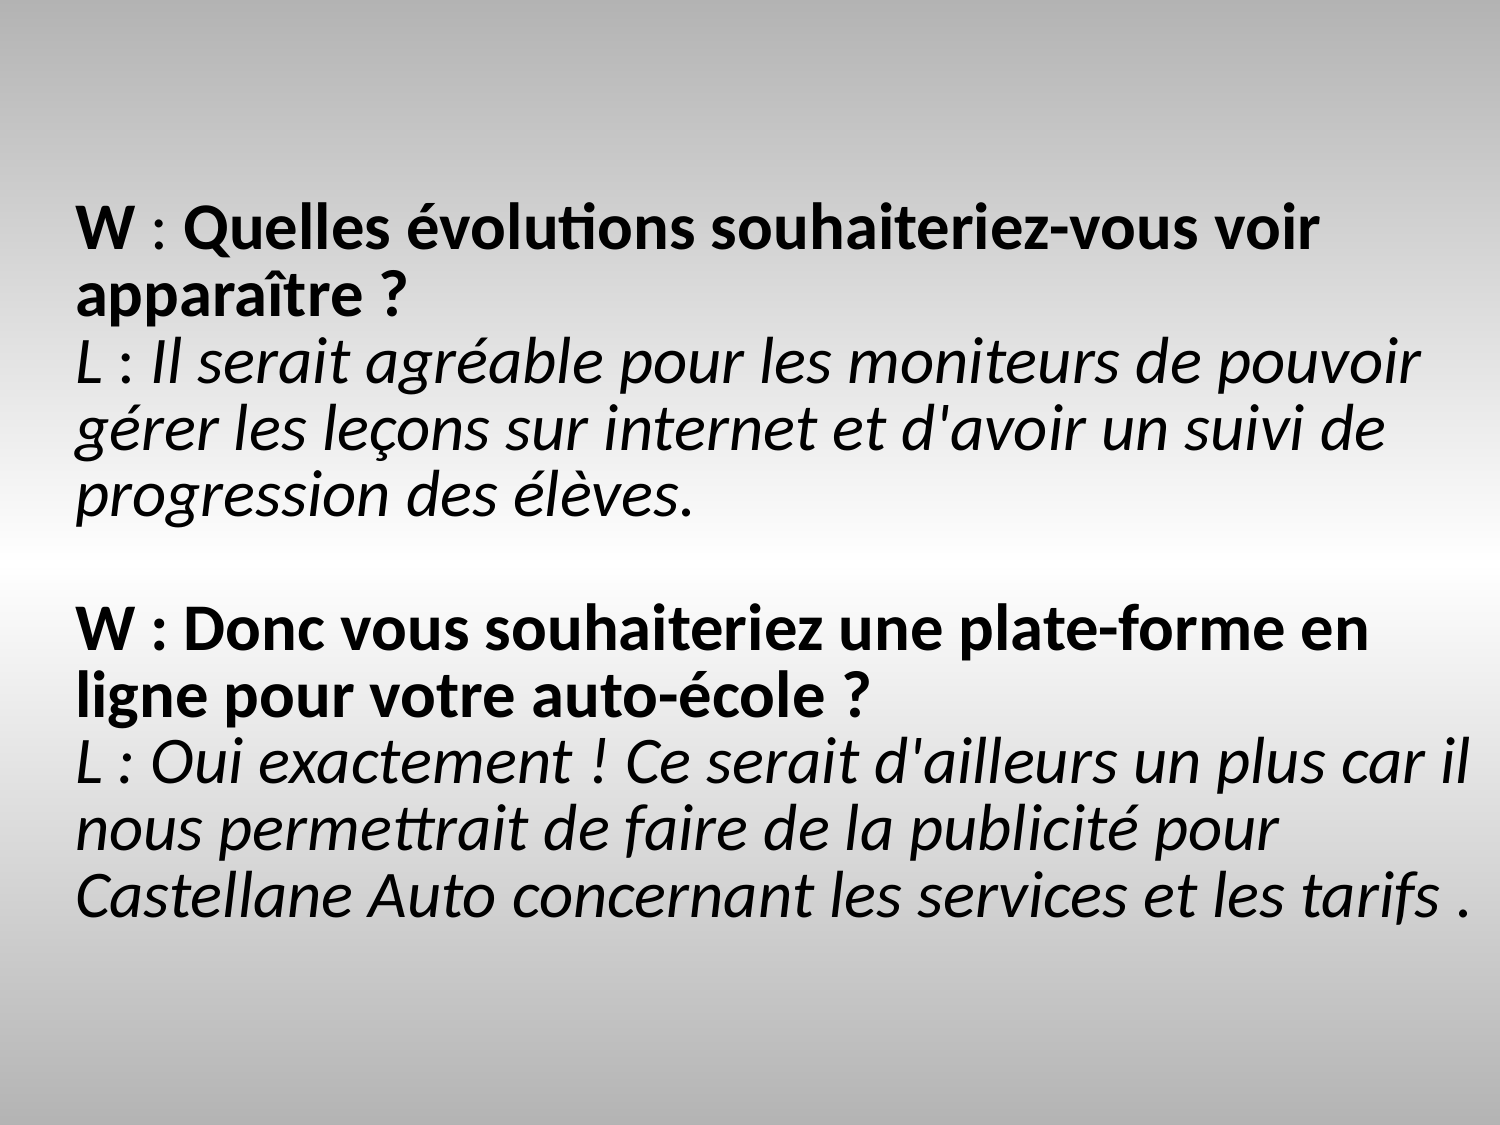

# W : Quelles évolutions souhaiteriez-vous voir apparaître ?
L : Il serait agréable pour les moniteurs de pouvoir gérer les leçons sur internet et d'avoir un suivi de progression des élèves.
W : Donc vous souhaiteriez une plate-forme en ligne pour votre auto-école ?
L : Oui exactement ! Ce serait d'ailleurs un plus car il nous permettrait de faire de la publicité pour Castellane Auto concernant les services et les tarifs .